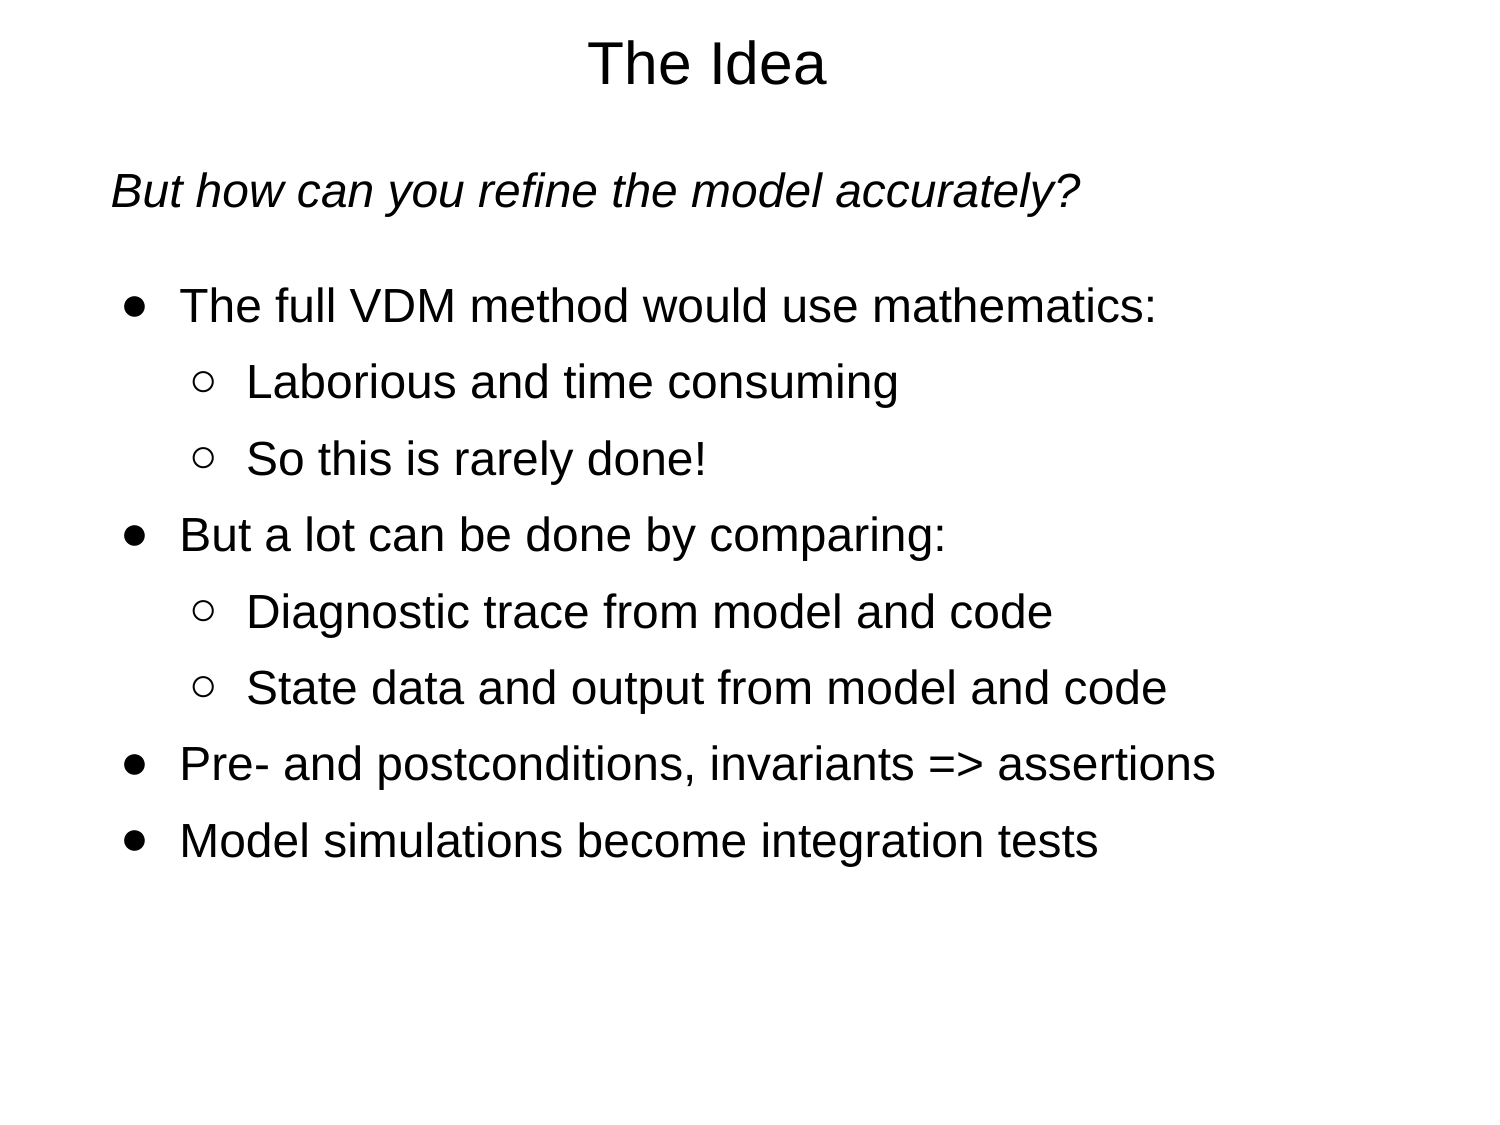

The Idea
But how can you refine the model accurately?
The full VDM method would use mathematics:
Laborious and time consuming
So this is rarely done!
But a lot can be done by comparing:
Diagnostic trace from model and code
State data and output from model and code
Pre- and postconditions, invariants => assertions
Model simulations become integration tests